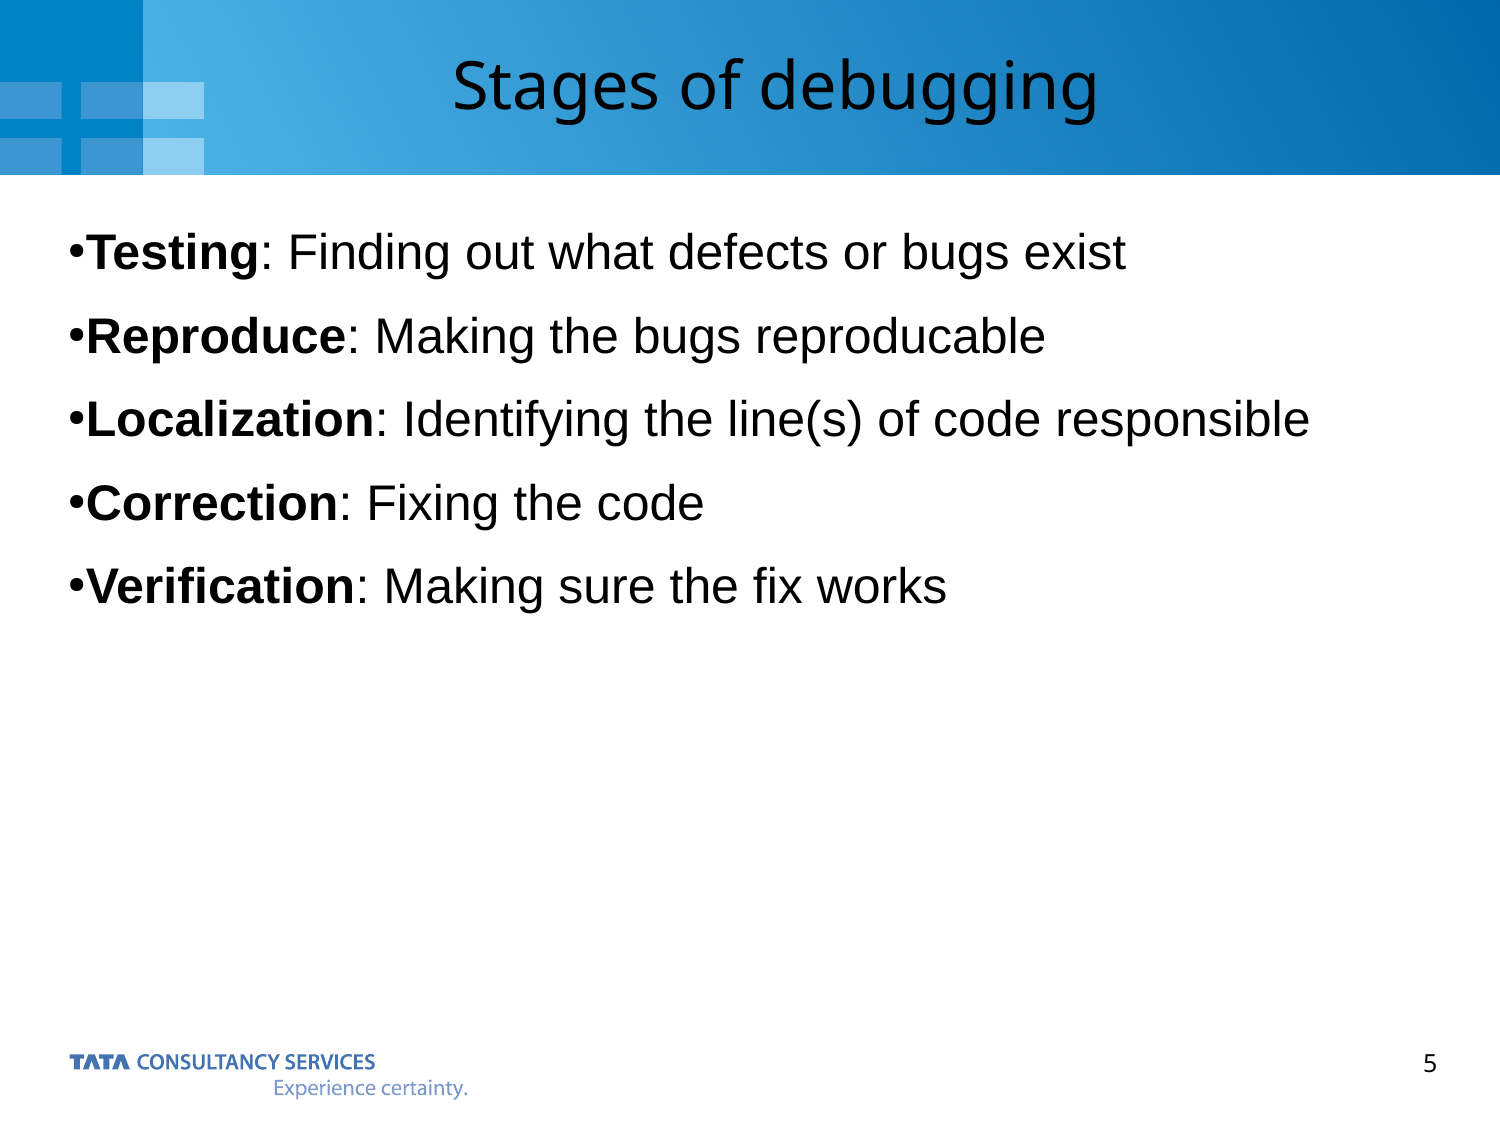

Stages of debugging
Testing: Finding out what defects or bugs exist
Reproduce: Making the bugs reproducable
Localization: Identifying the line(s) of code responsible
Correction: Fixing the code
Verification: Making sure the fix works